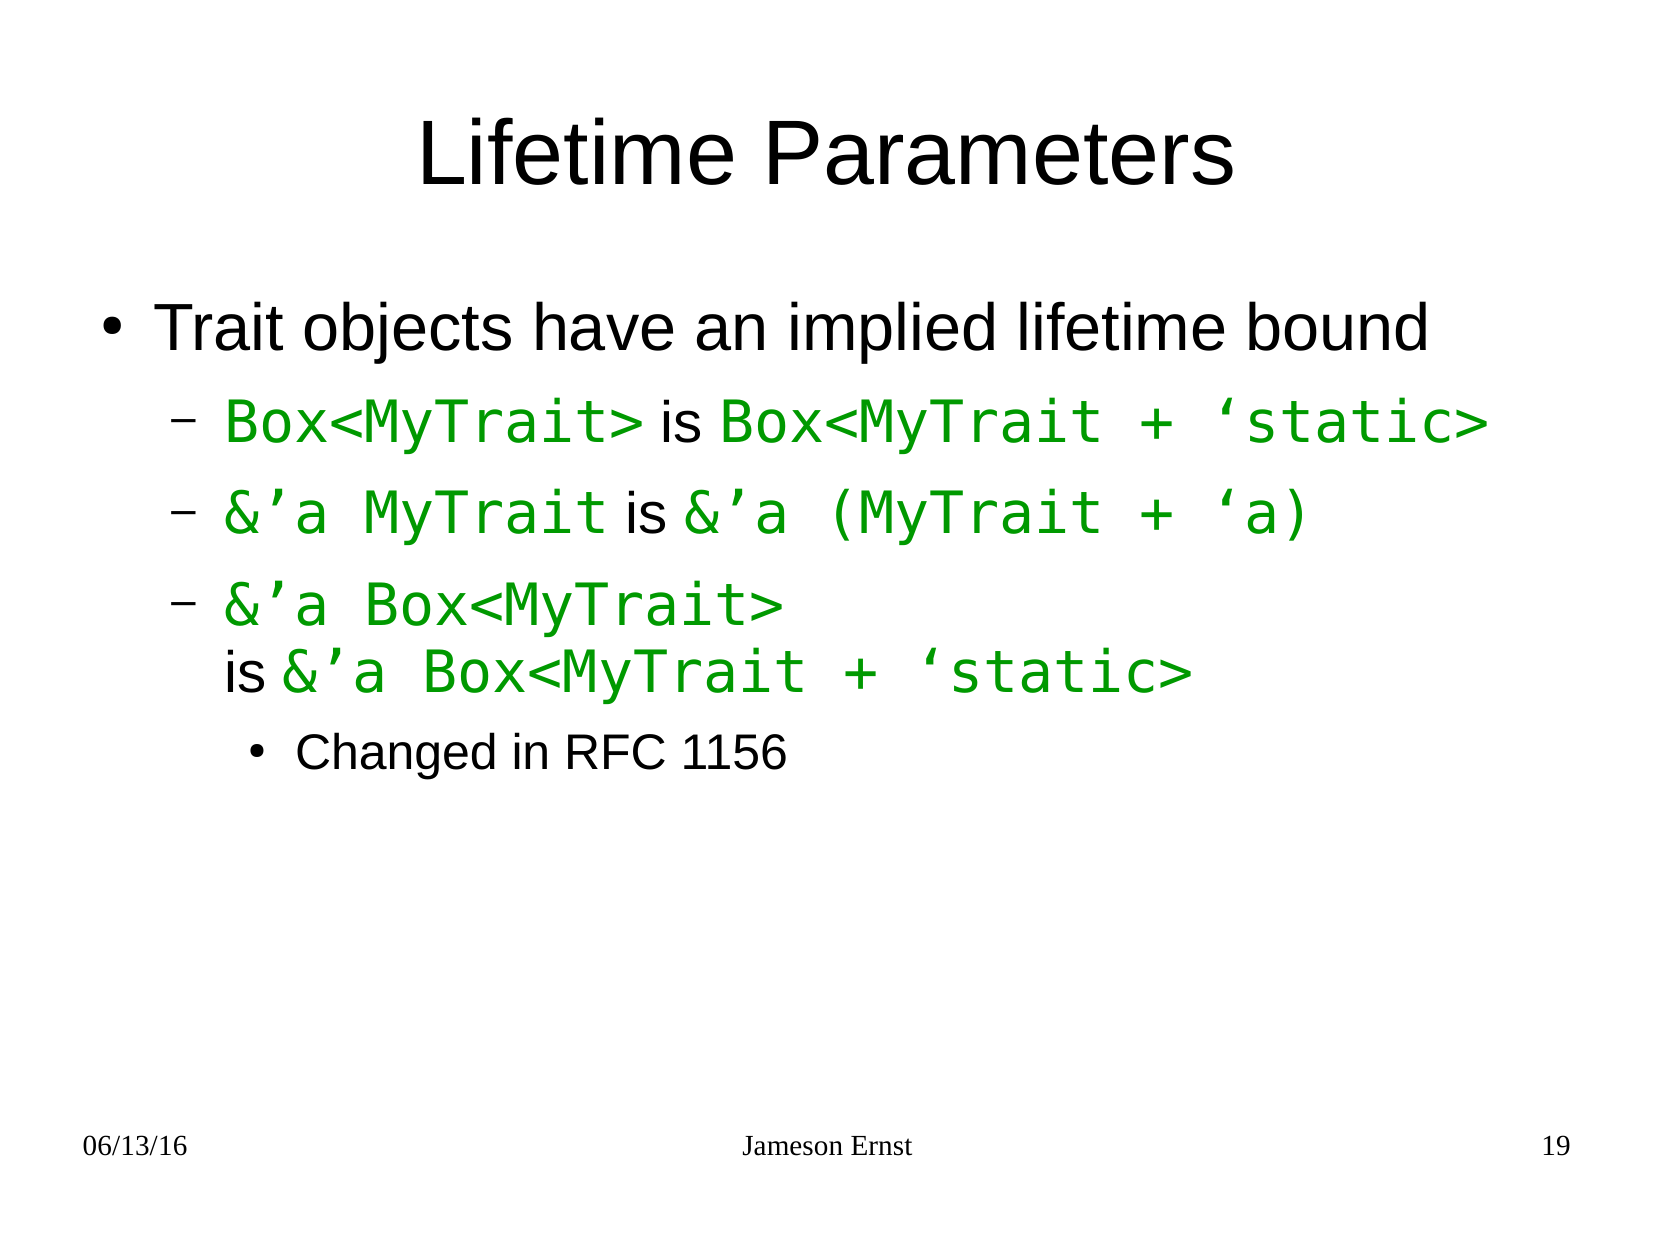

# Lifetime Parameters
Trait objects have an implied lifetime bound
Box<MyTrait> is Box<MyTrait + ‘static>
&’a MyTrait is &’a (MyTrait + ‘a)
&’a Box<MyTrait>
is &’a Box<MyTrait + ‘static>
Changed in RFC 1156
06/13/16
Jameson Ernst
19